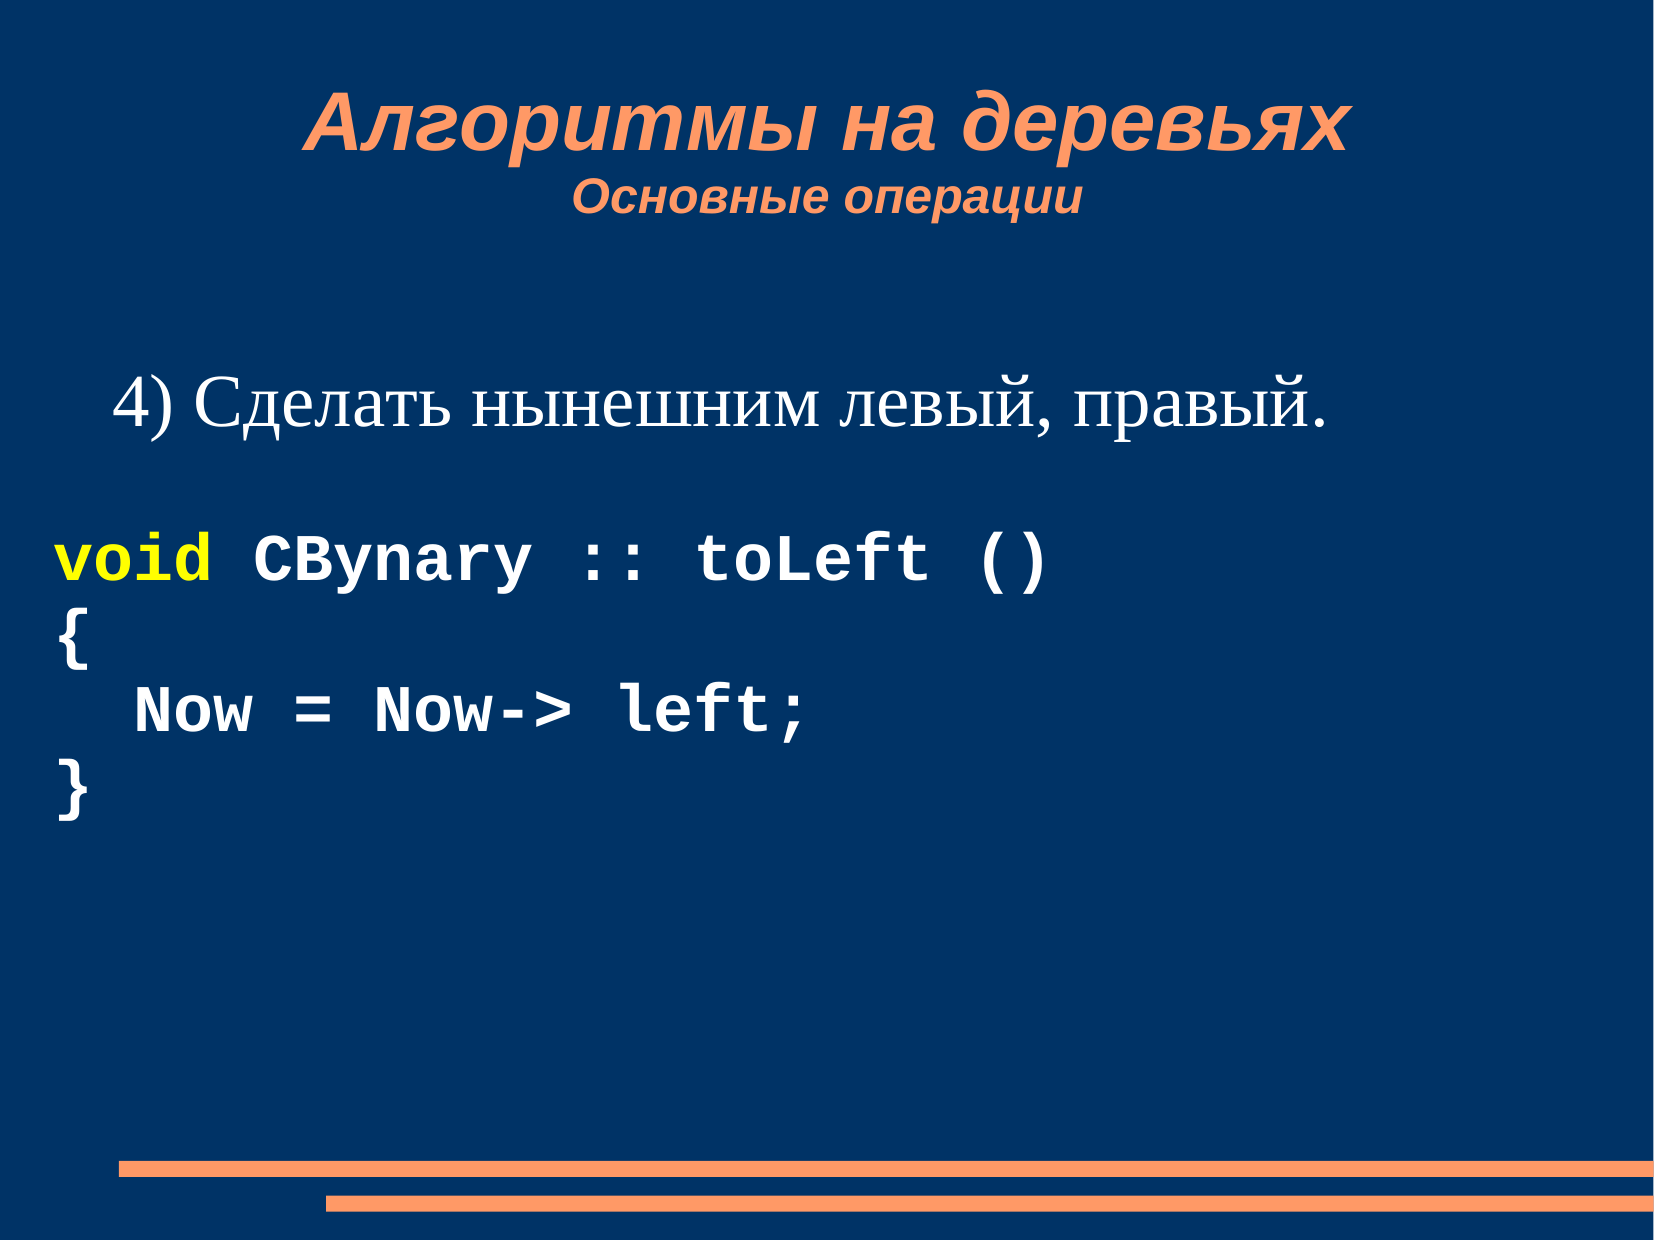

# Алгоритмы на деревьях Основные операции
4) Сделать нынешним левый, правый.
void CBynary :: toLeft ()
{
 Now = Now-> left;
}